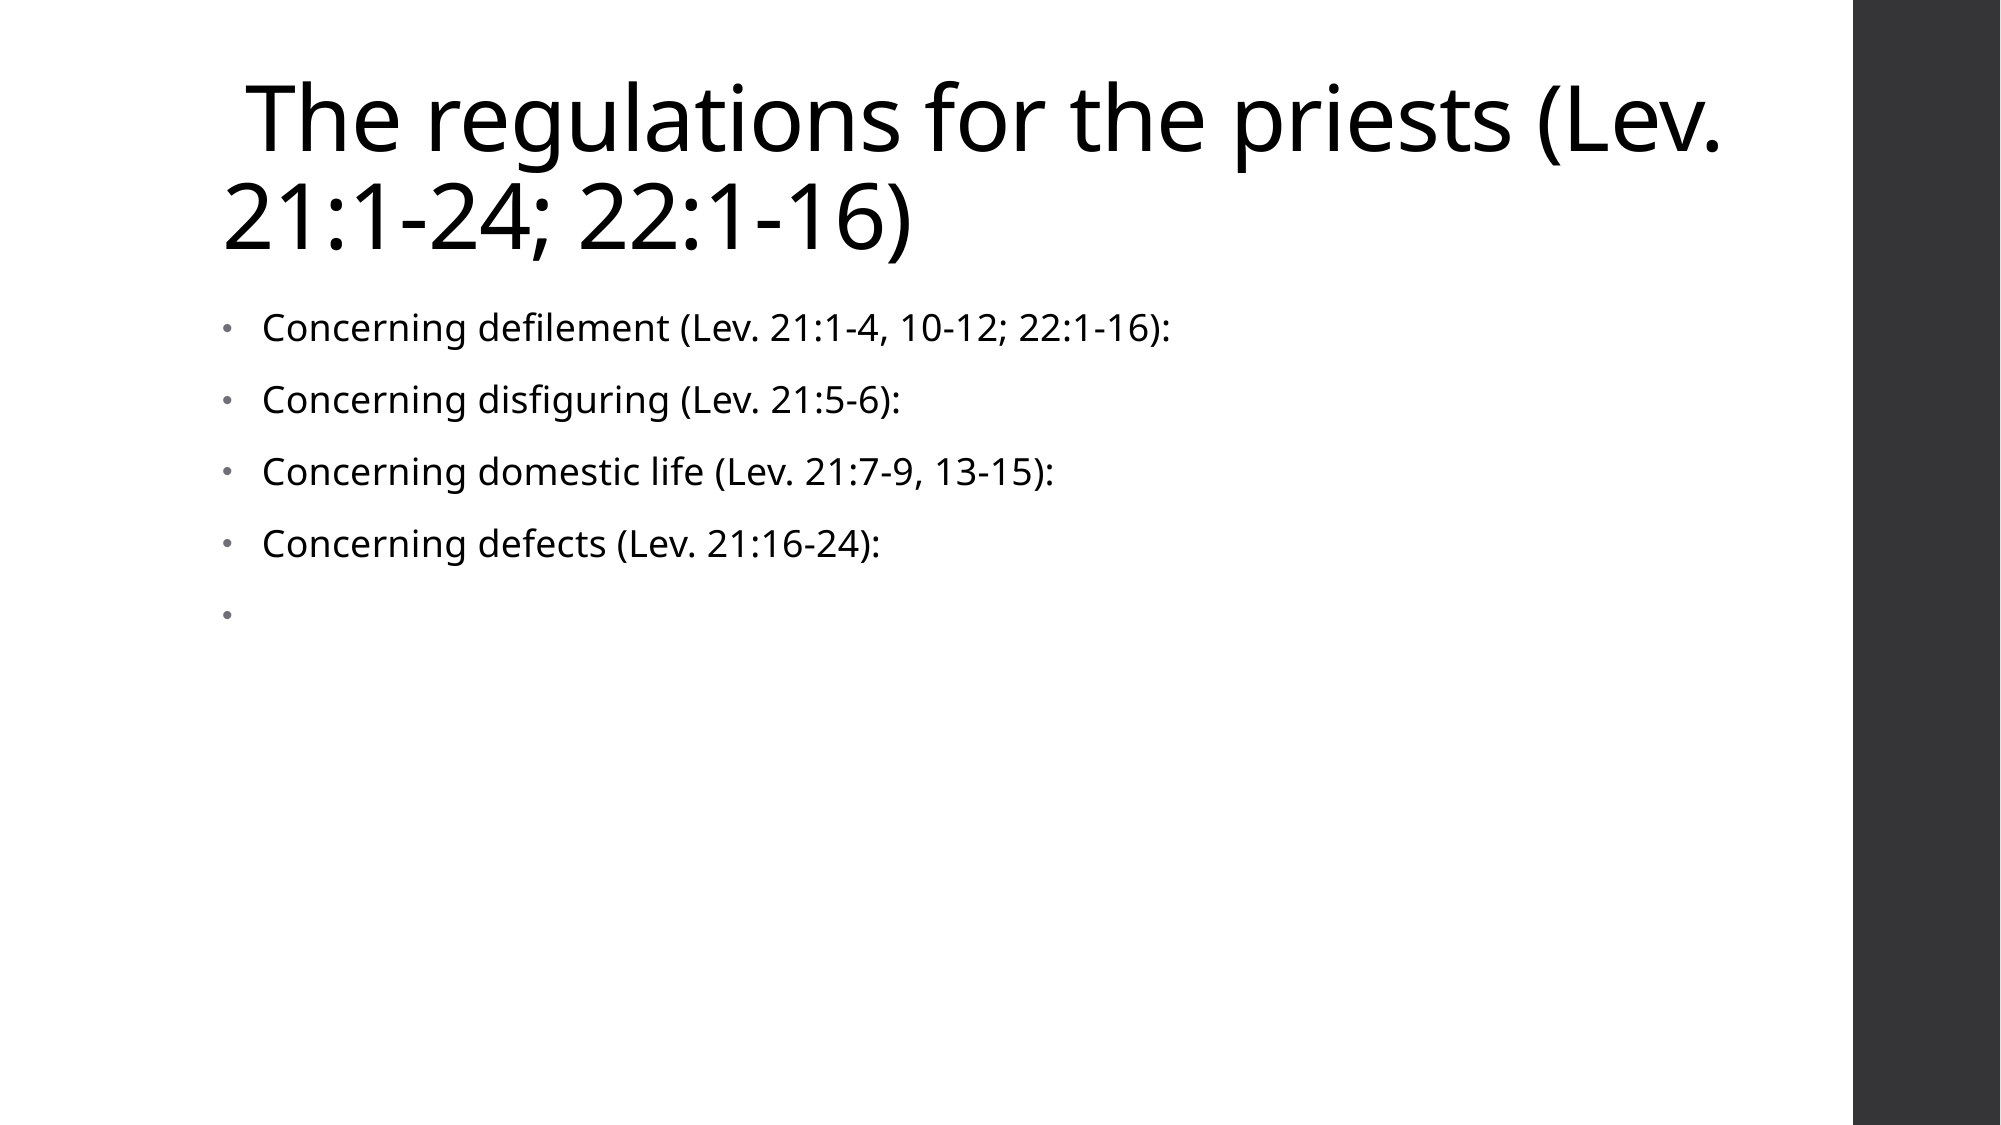

# The regulations for the priests (Lev. 21:1-24; 22:1-16)
 Concerning defilement (Lev. 21:1-4, 10-12; 22:1-16):
 Concerning disfiguring (Lev. 21:5-6):
 Concerning domestic life (Lev. 21:7-9, 13-15):
 Concerning defects (Lev. 21:16-24):